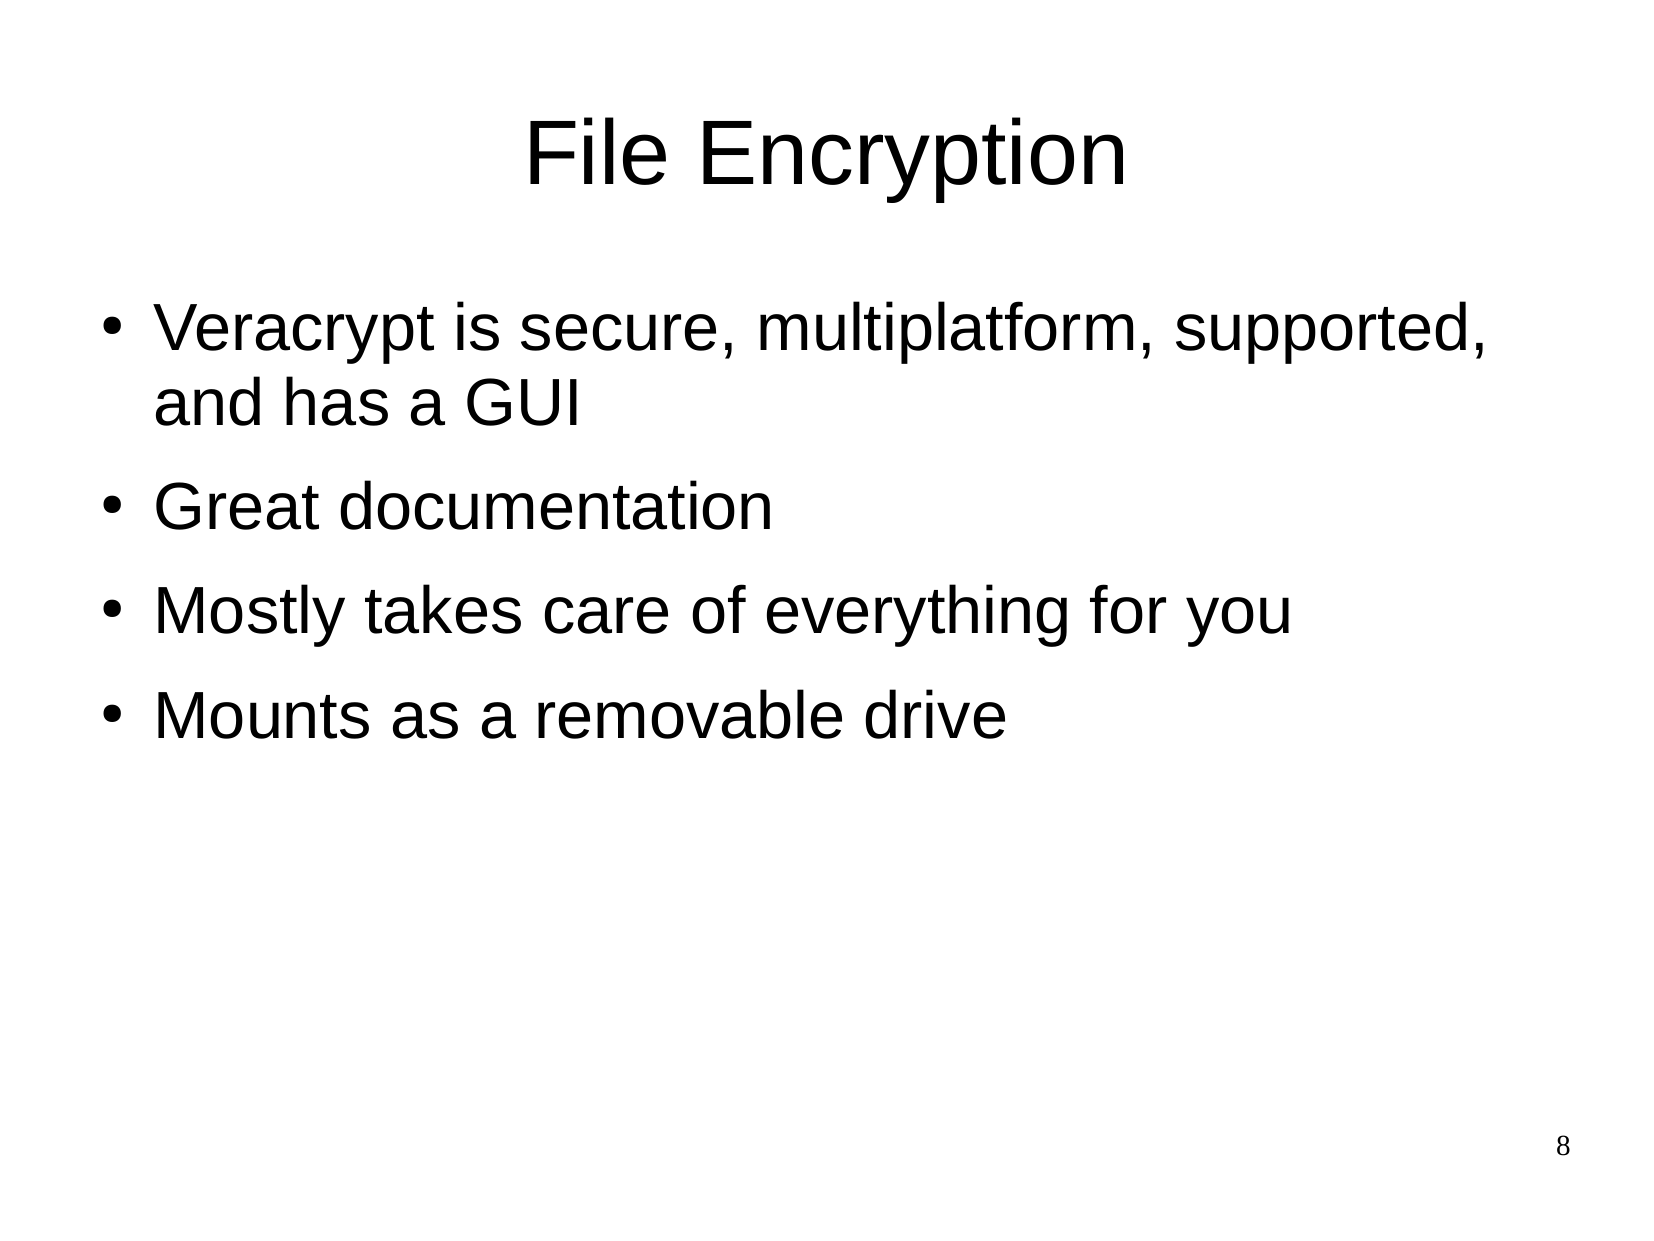

# File Encryption
Veracrypt is secure, multiplatform, supported, and has a GUI
Great documentation
Mostly takes care of everything for you
Mounts as a removable drive
8